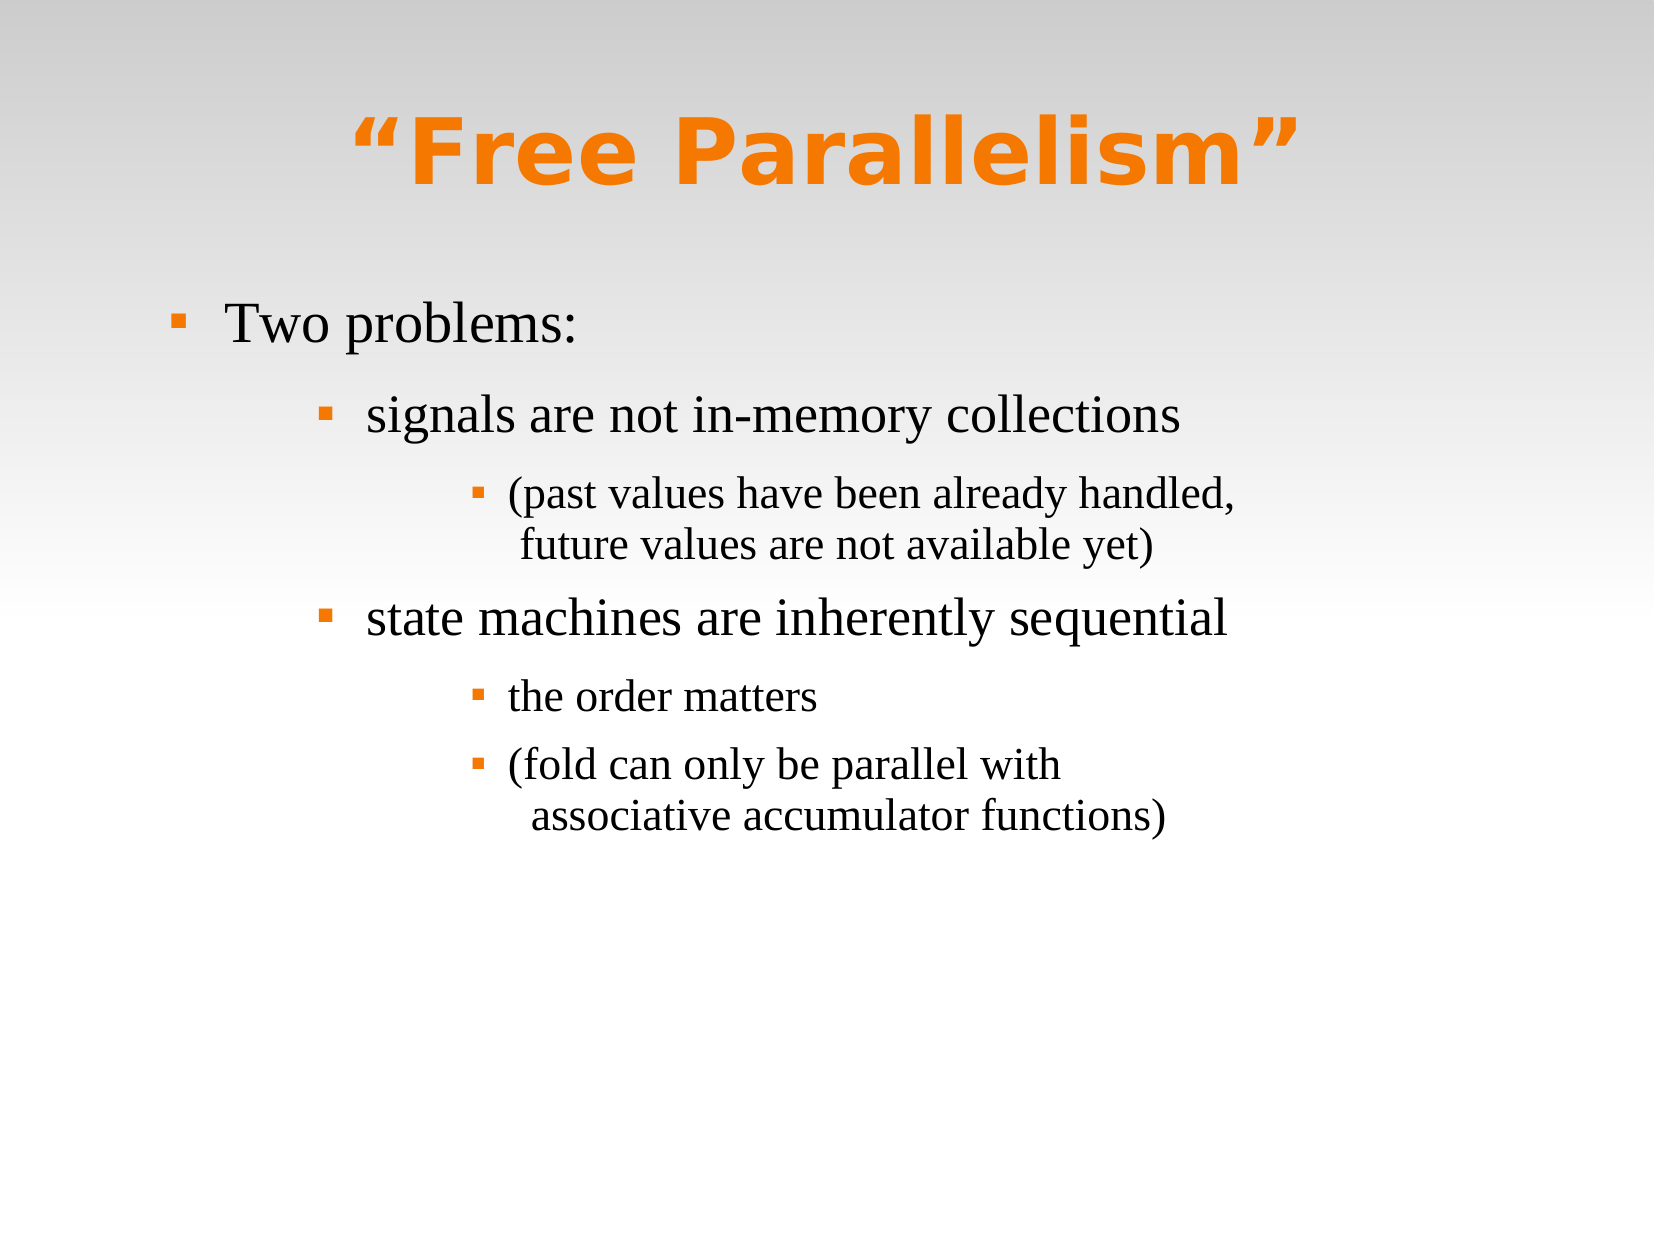

# “Free Parallelism”
Two problems:
signals are not in-memory collections
(past values have been already handled, future values are not available yet)
state machines are inherently sequential
the order matters
(fold can only be parallel with associative accumulator functions)